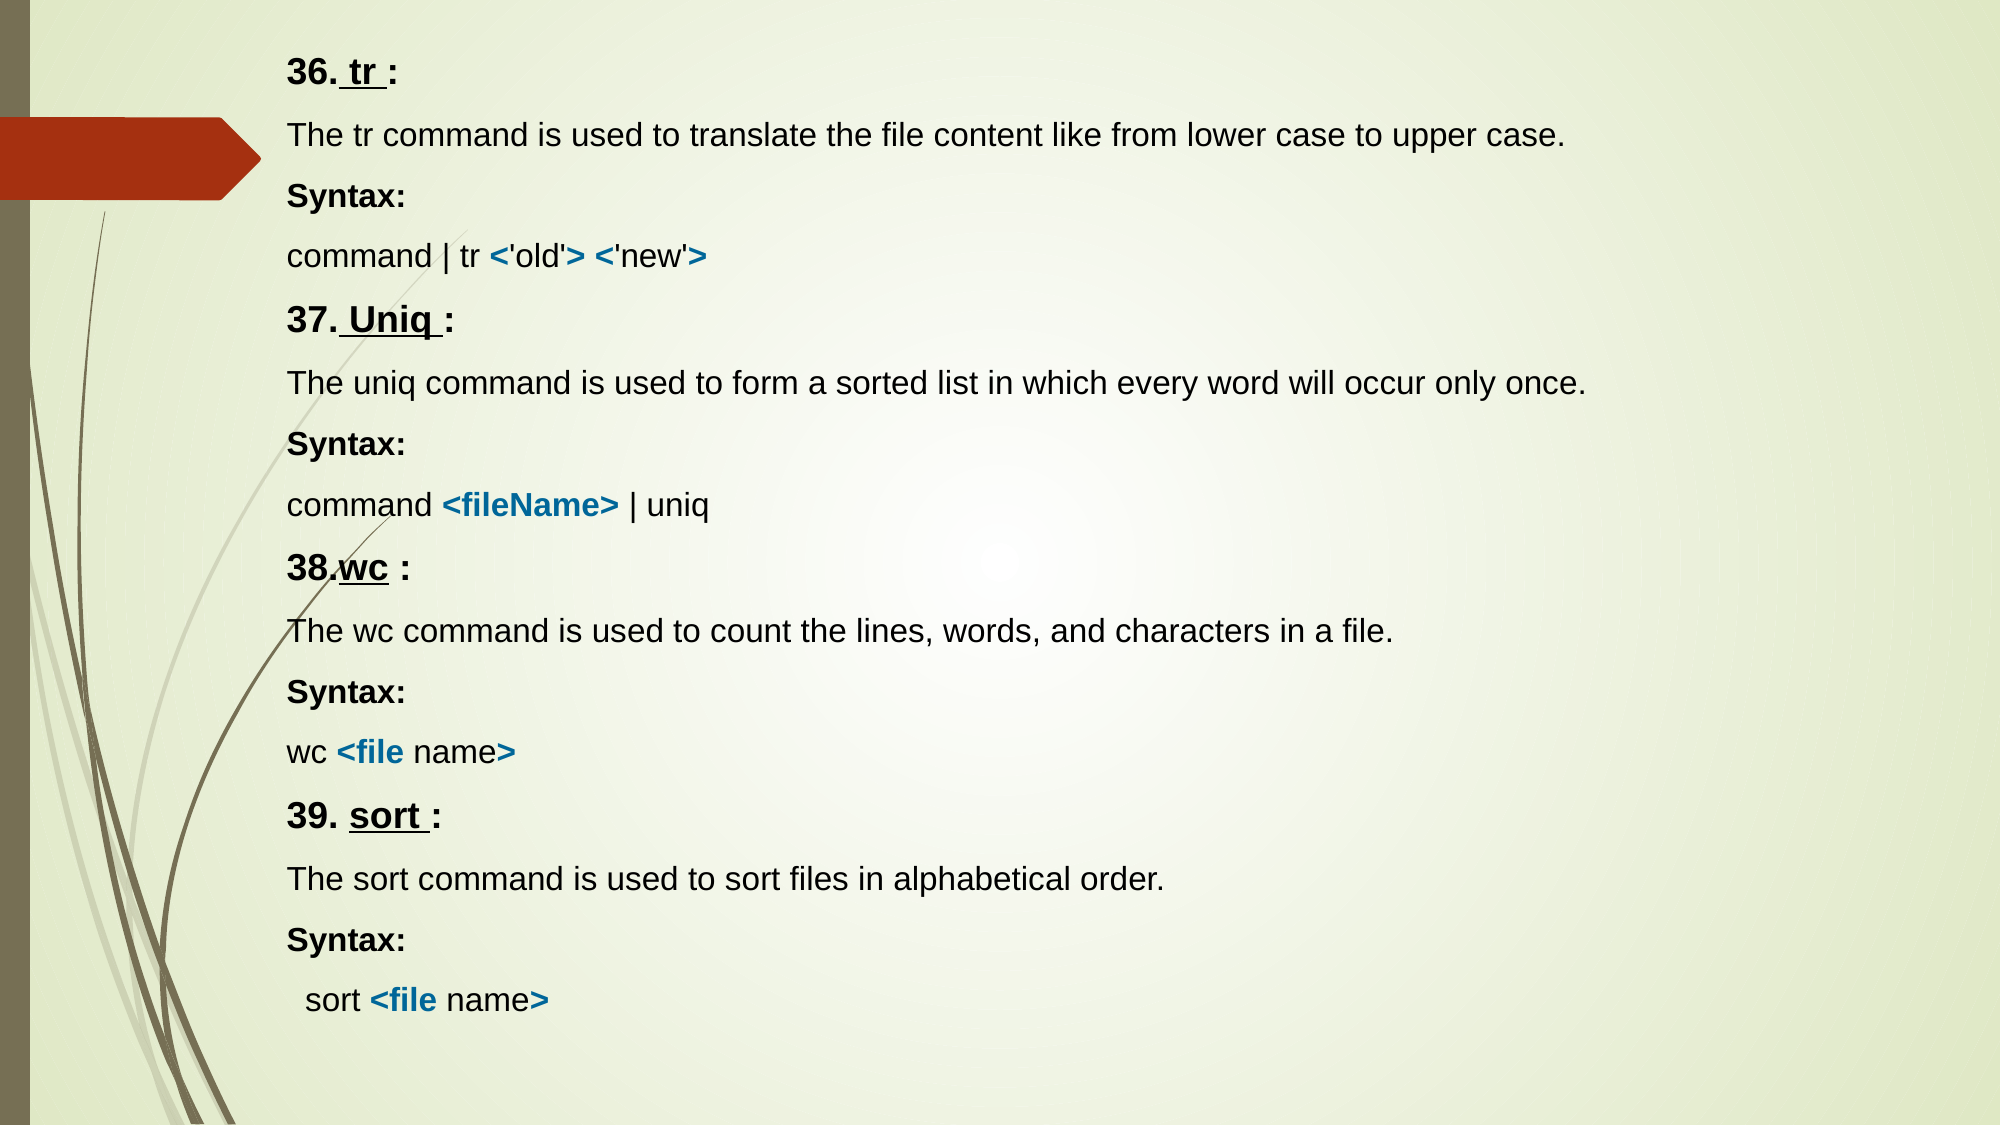

# 36. tr :
The tr command is used to translate the file content like from lower case to upper case.
Syntax:
command | tr <'old'> <'new'>
37. Uniq :
The uniq command is used to form a sorted list in which every word will occur only once.
Syntax:
command <fileName> | uniq
38.wc :
The wc command is used to count the lines, words, and characters in a file.
Syntax:
wc <file name>
39. sort :
The sort command is used to sort files in alphabetical order.
Syntax:
 sort <file name>